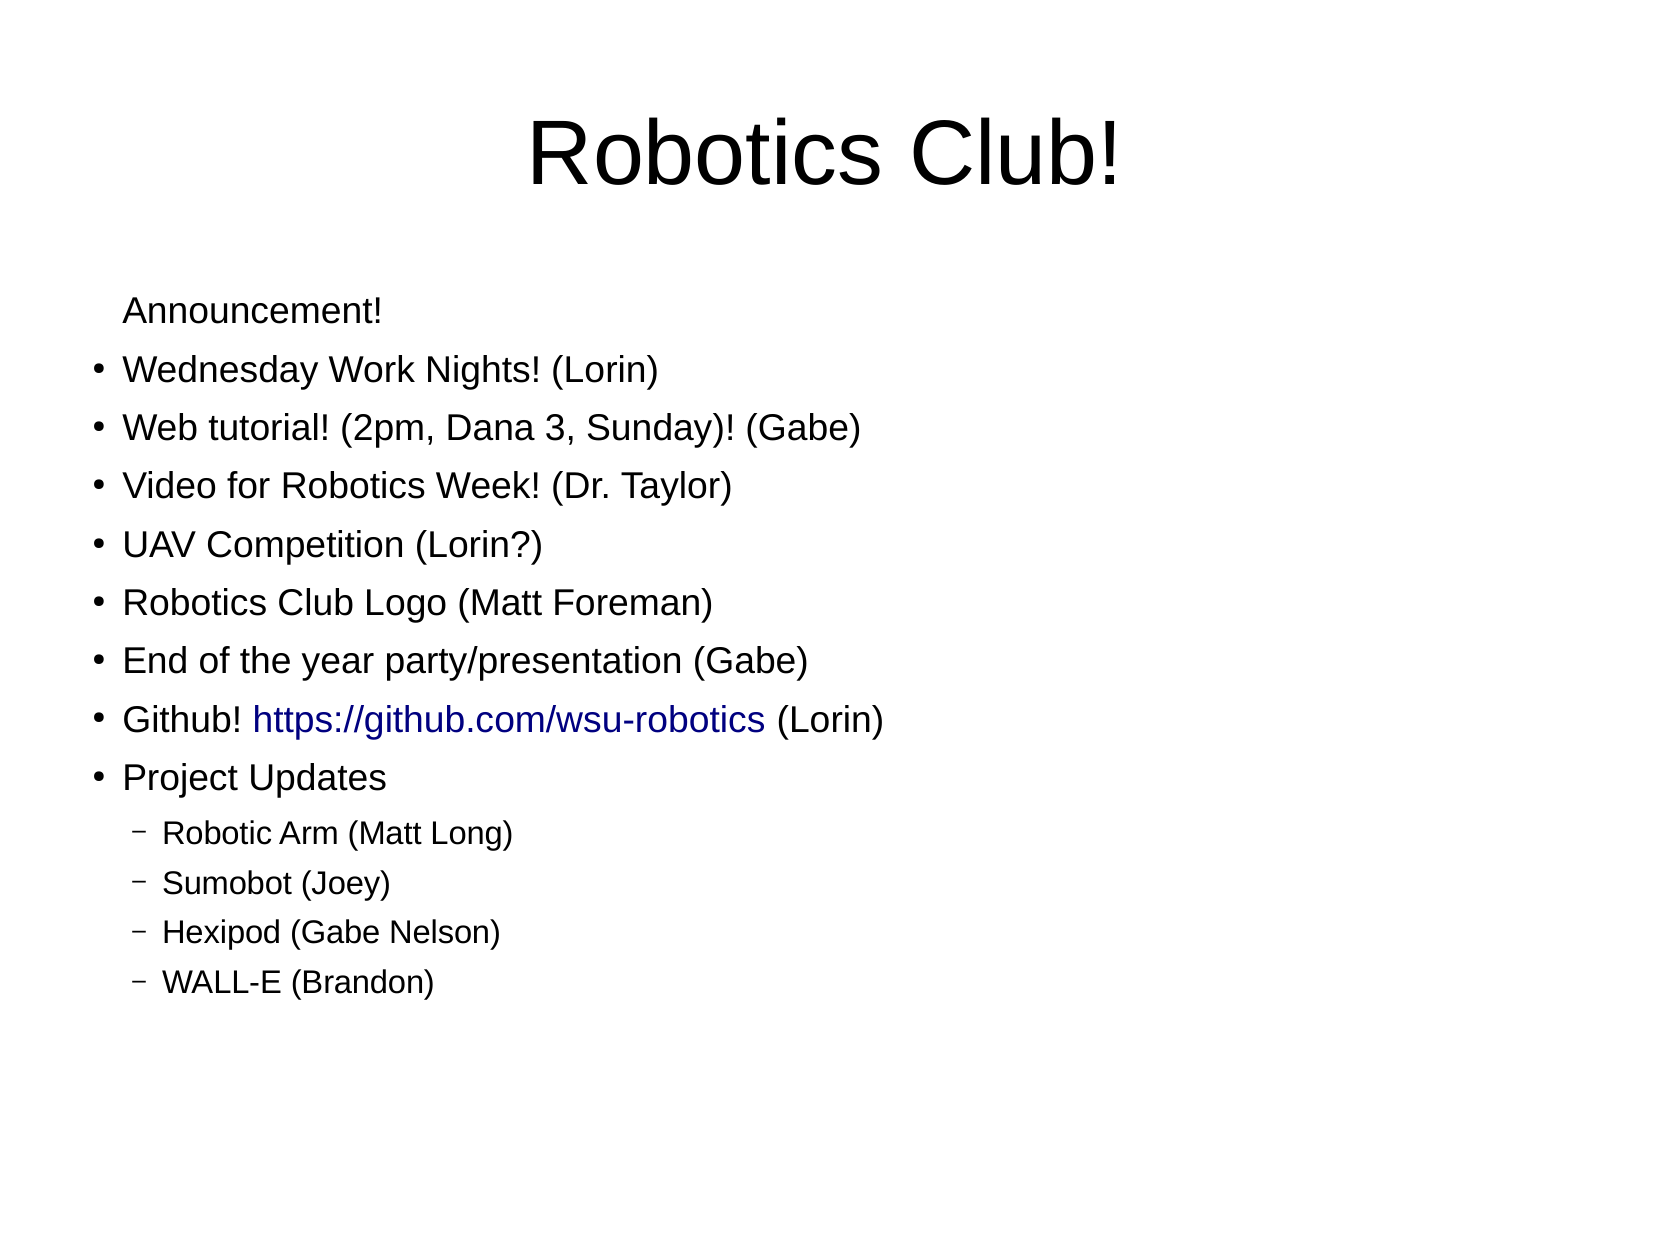

# Robotics Club!
Announcement!
Wednesday Work Nights! (Lorin)
Web tutorial! (2pm, Dana 3, Sunday)! (Gabe)
Video for Robotics Week! (Dr. Taylor)
UAV Competition (Lorin?)
Robotics Club Logo (Matt Foreman)
End of the year party/presentation (Gabe)
Github! https://github.com/wsu-robotics (Lorin)
Project Updates
Robotic Arm (Matt Long)
Sumobot (Joey)
Hexipod (Gabe Nelson)
WALL-E (Brandon)